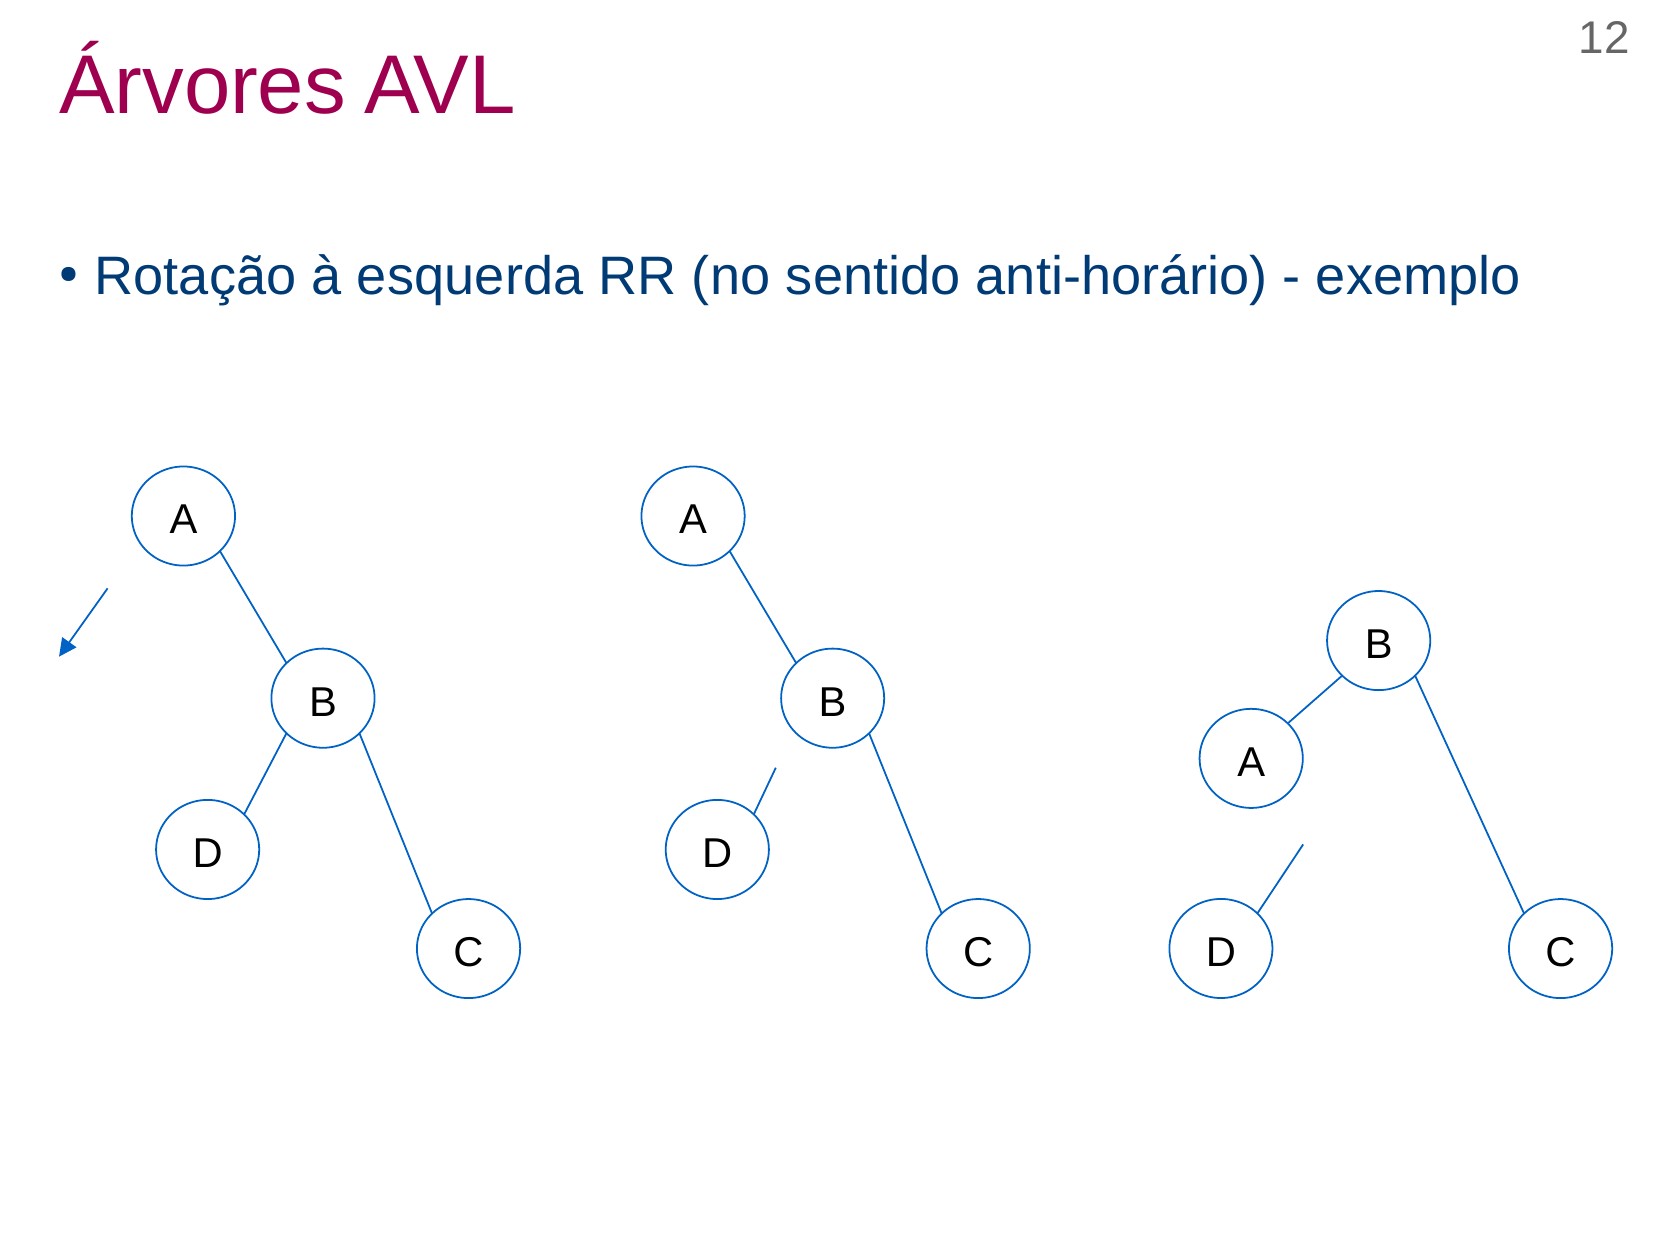

12
# Árvores AVL
Rotação à esquerda RR (no sentido anti-horário) - exemplo
A
A
B
B
B
A
D
D
D
C
C
C